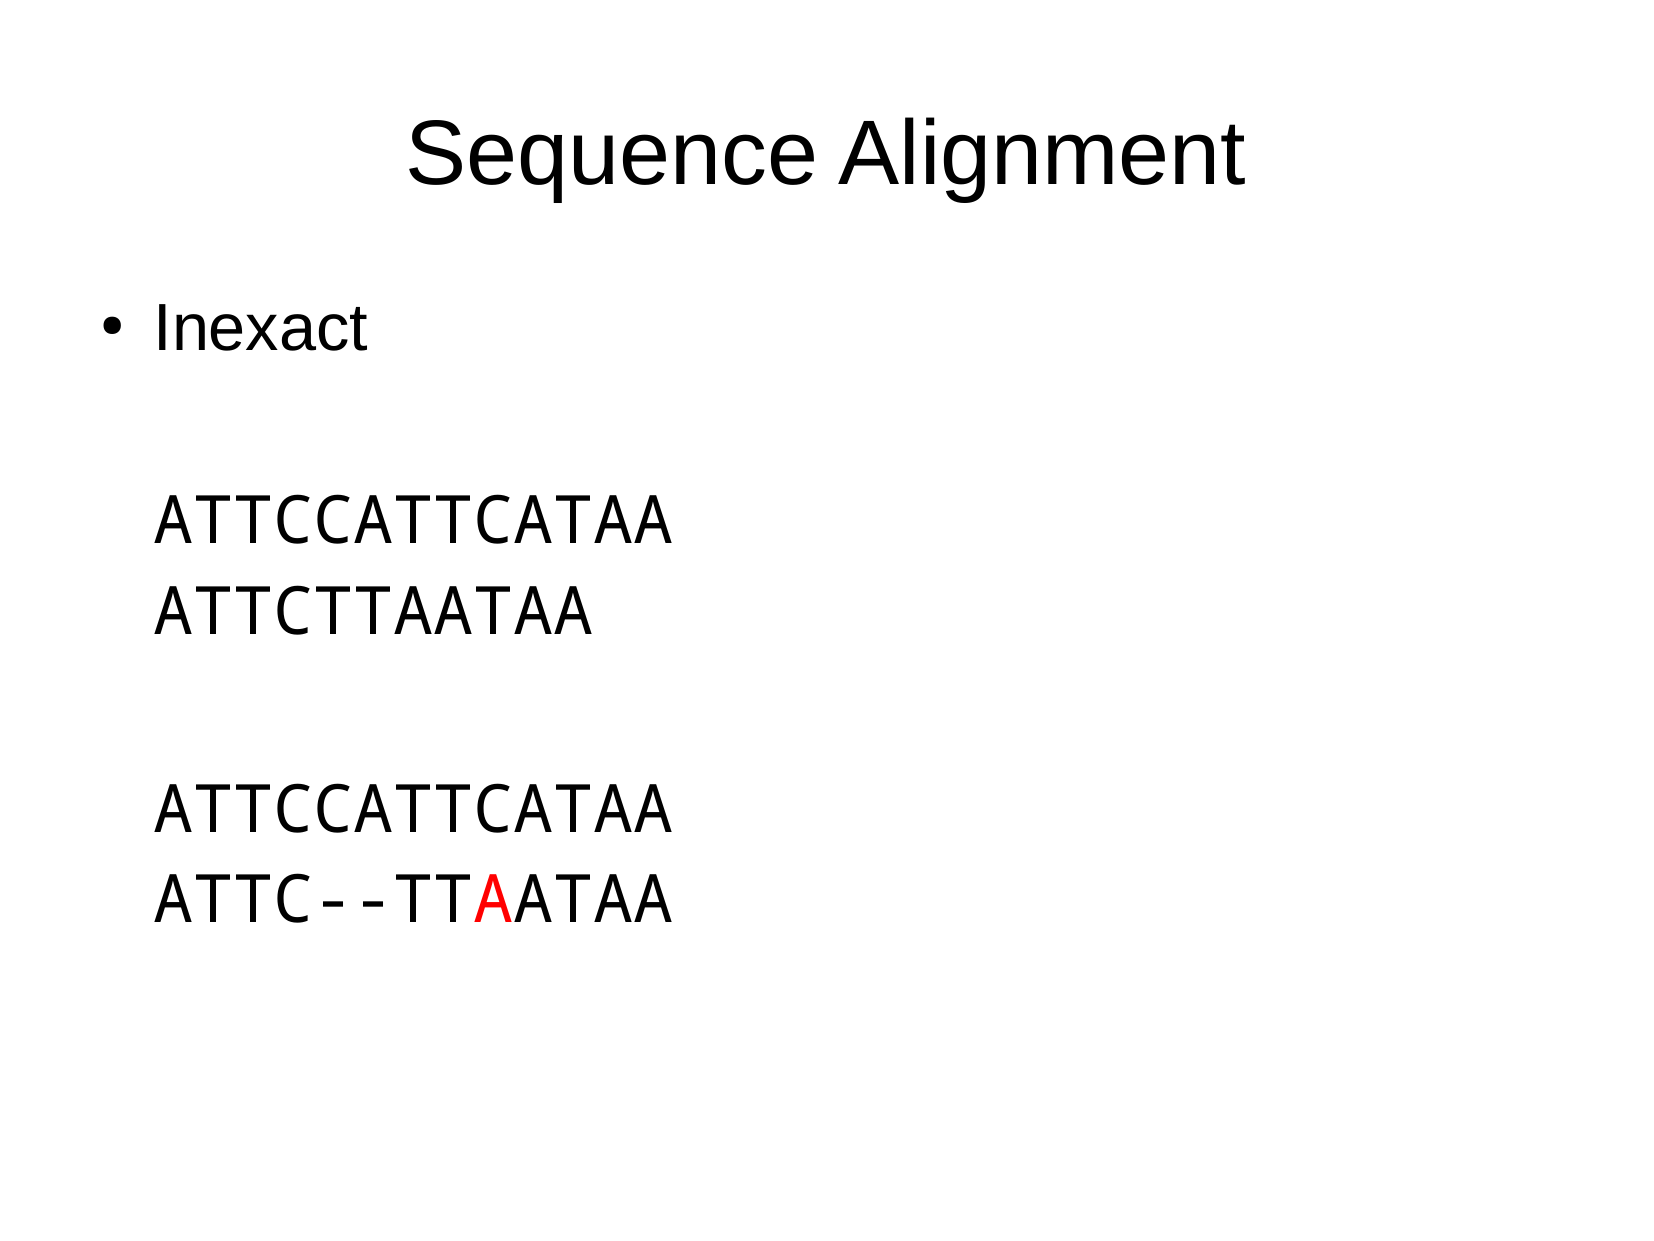

# Sequence Alignment
Inexact
ATTCCATTCATAA
ATTCTTAATAA
ATTCCATTCATAA
ATTC--TTAATAA